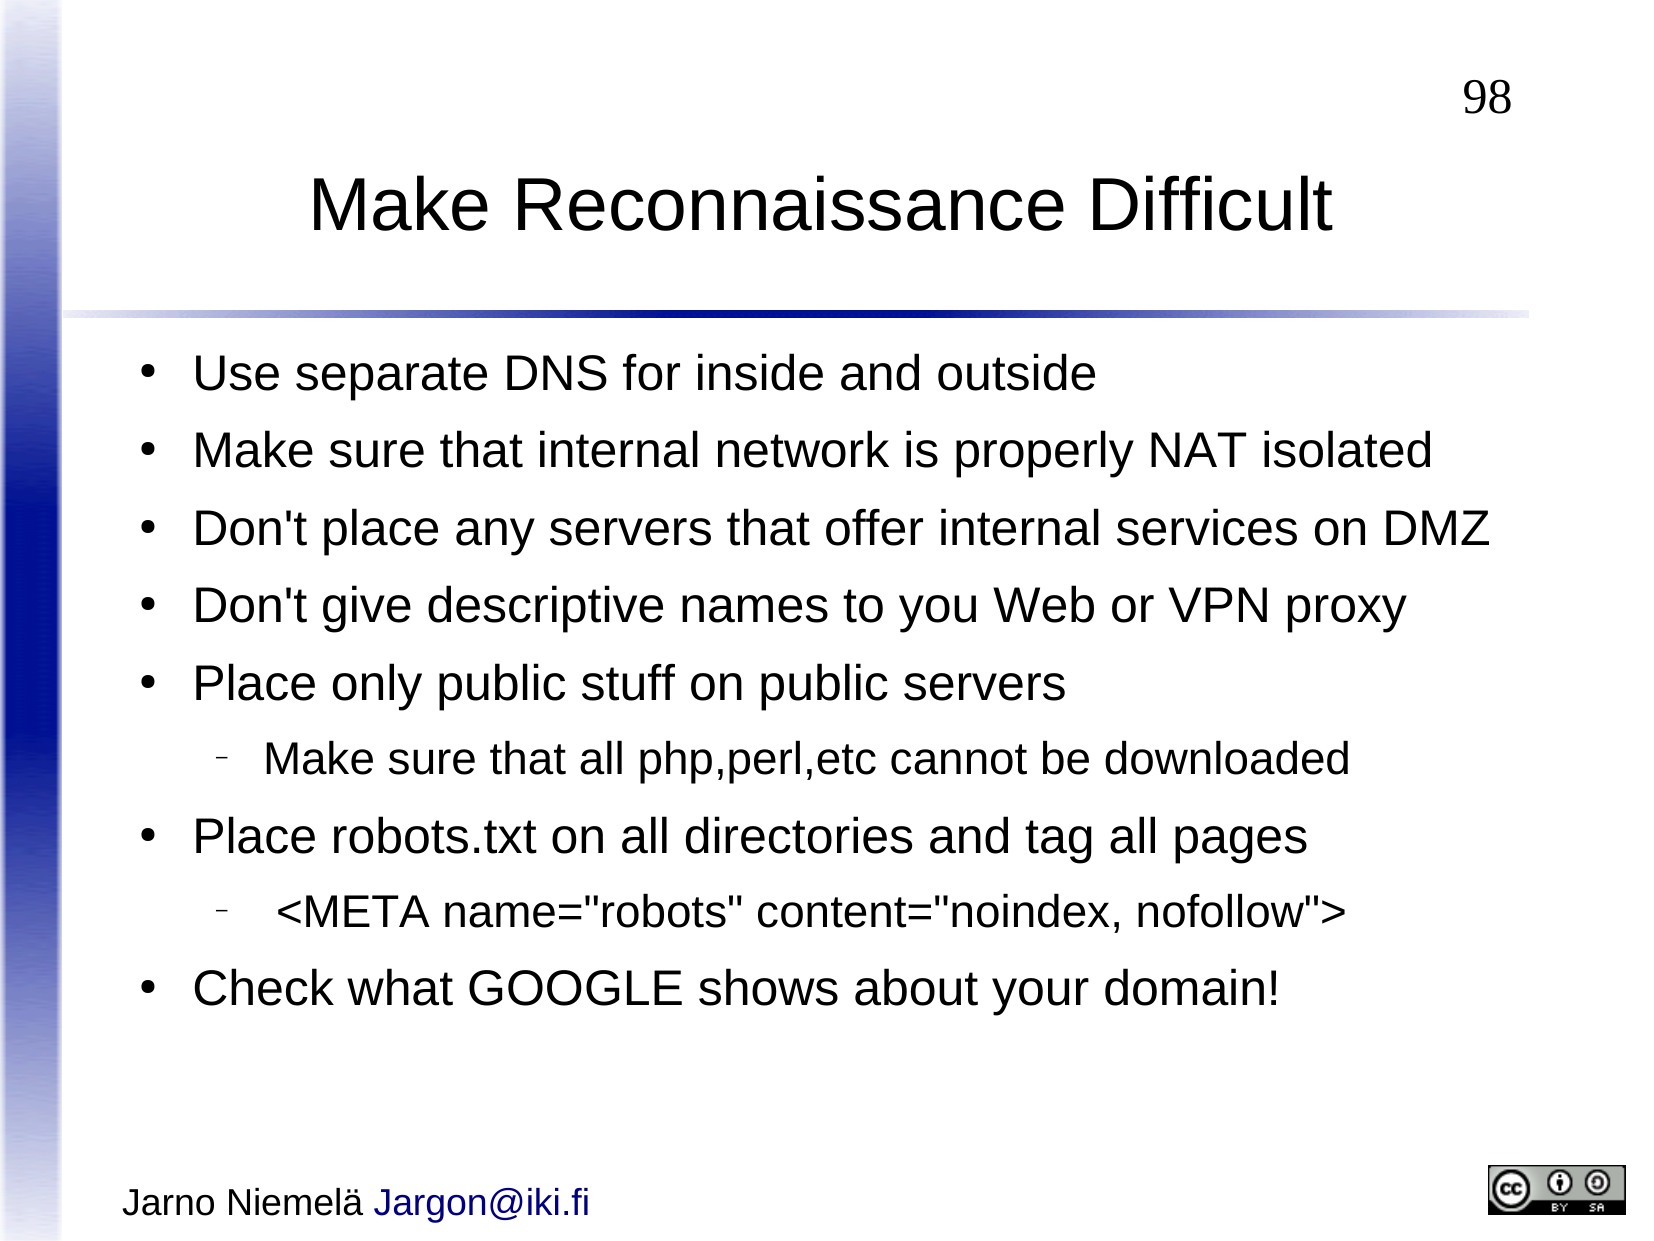

# Make Reconnaissance Difficult
Use separate DNS for inside and outside
Make sure that internal network is properly NAT isolated
Don't place any servers that offer internal services on DMZ
Don't give descriptive names to you Web or VPN proxy
Place only public stuff on public servers
Make sure that all php,perl,etc cannot be downloaded
Place robots.txt on all directories and tag all pages
 <META name="robots" content="noindex, nofollow">
Check what GOOGLE shows about your domain!